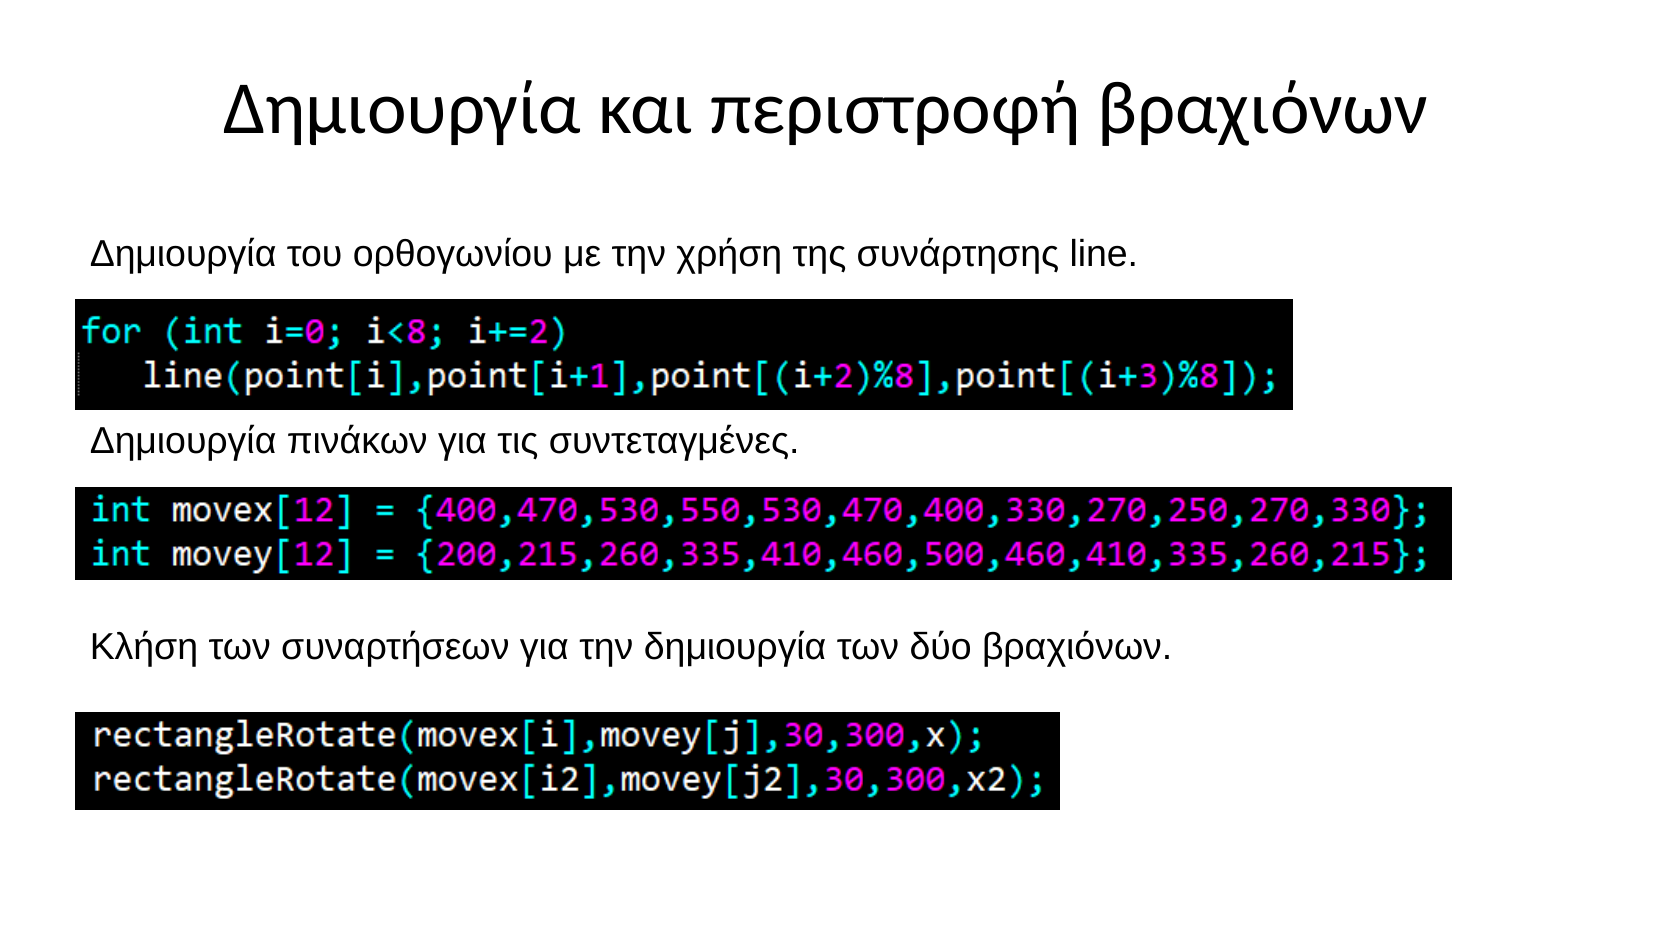

# Δημιουργία και περιστροφή βραχιόνων
Δημιουργία του ορθογωνίου με την χρήση της συνάρτησης line.
Δημιουργία πινάκων για τις συντεταγμένες.
Κλήση των συναρτήσεων για την δημιουργία των δύο βραχιόνων.